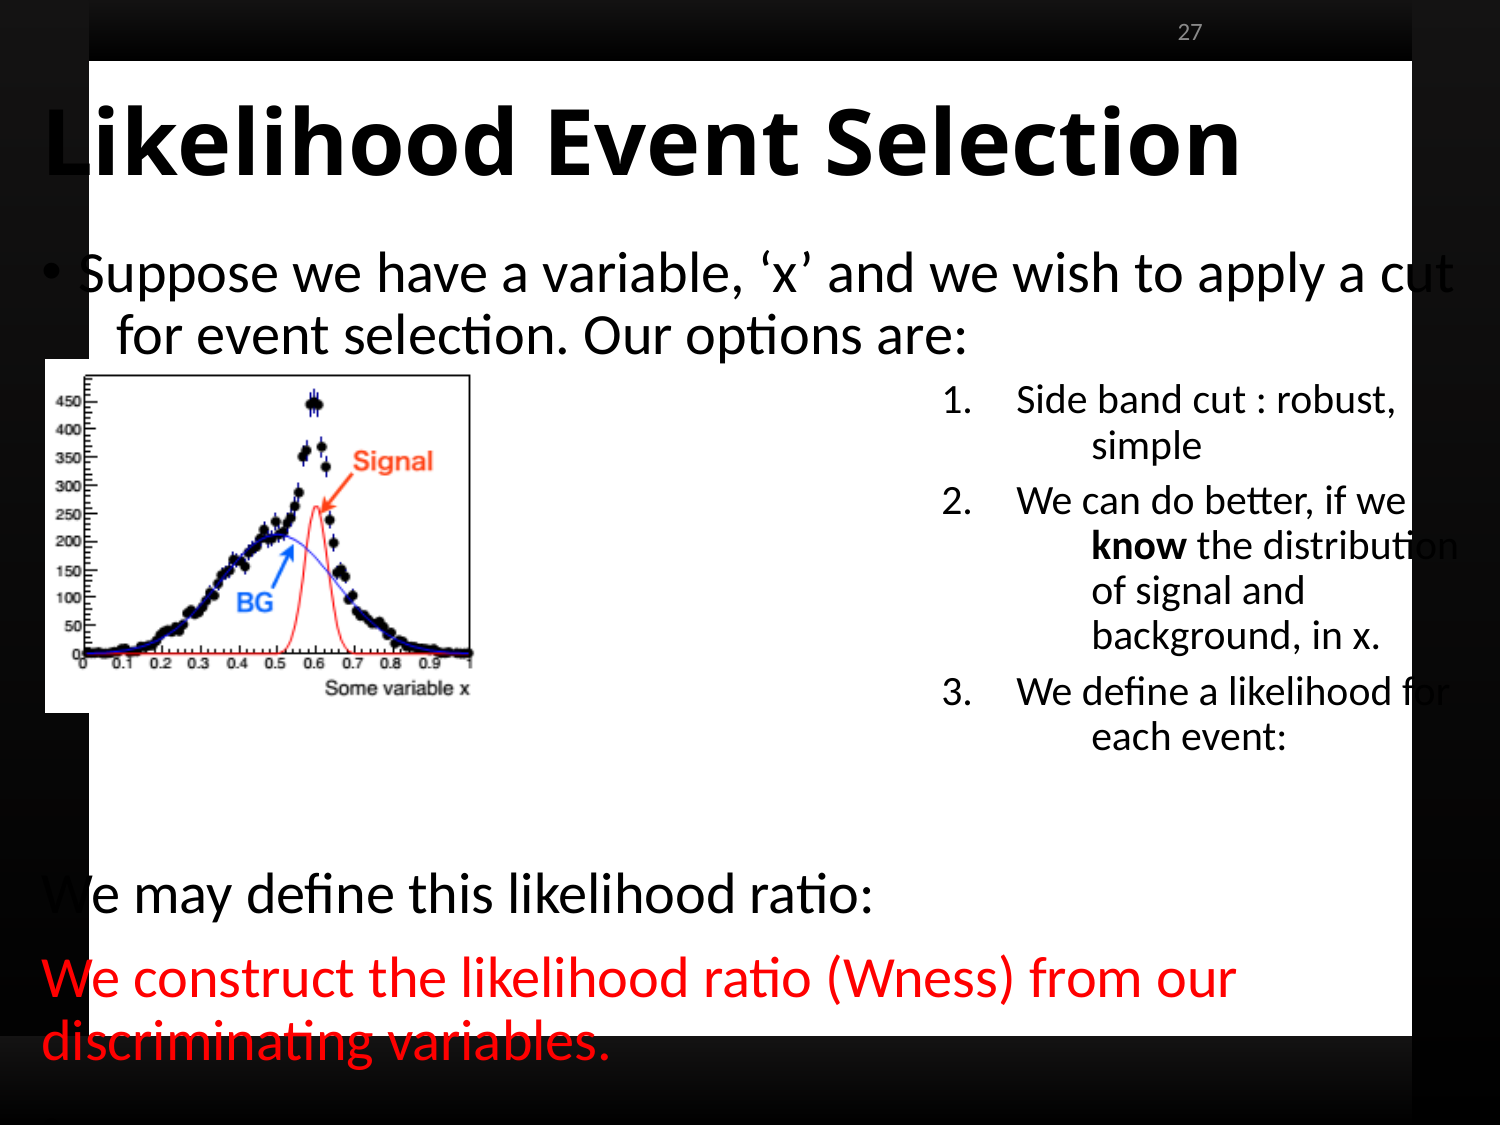

27
Likelihood Event Selection
# Suppose we have a variable, ‘x’ and we wish to apply a cut for event selection. Our options are:
Side band cut : robust, simple
We can do better, if we know the distribution of signal and background, in x.
We define a likelihood for each event:
We may define this likelihood ratio:
We construct the likelihood ratio (Wness) from our discriminating variables.